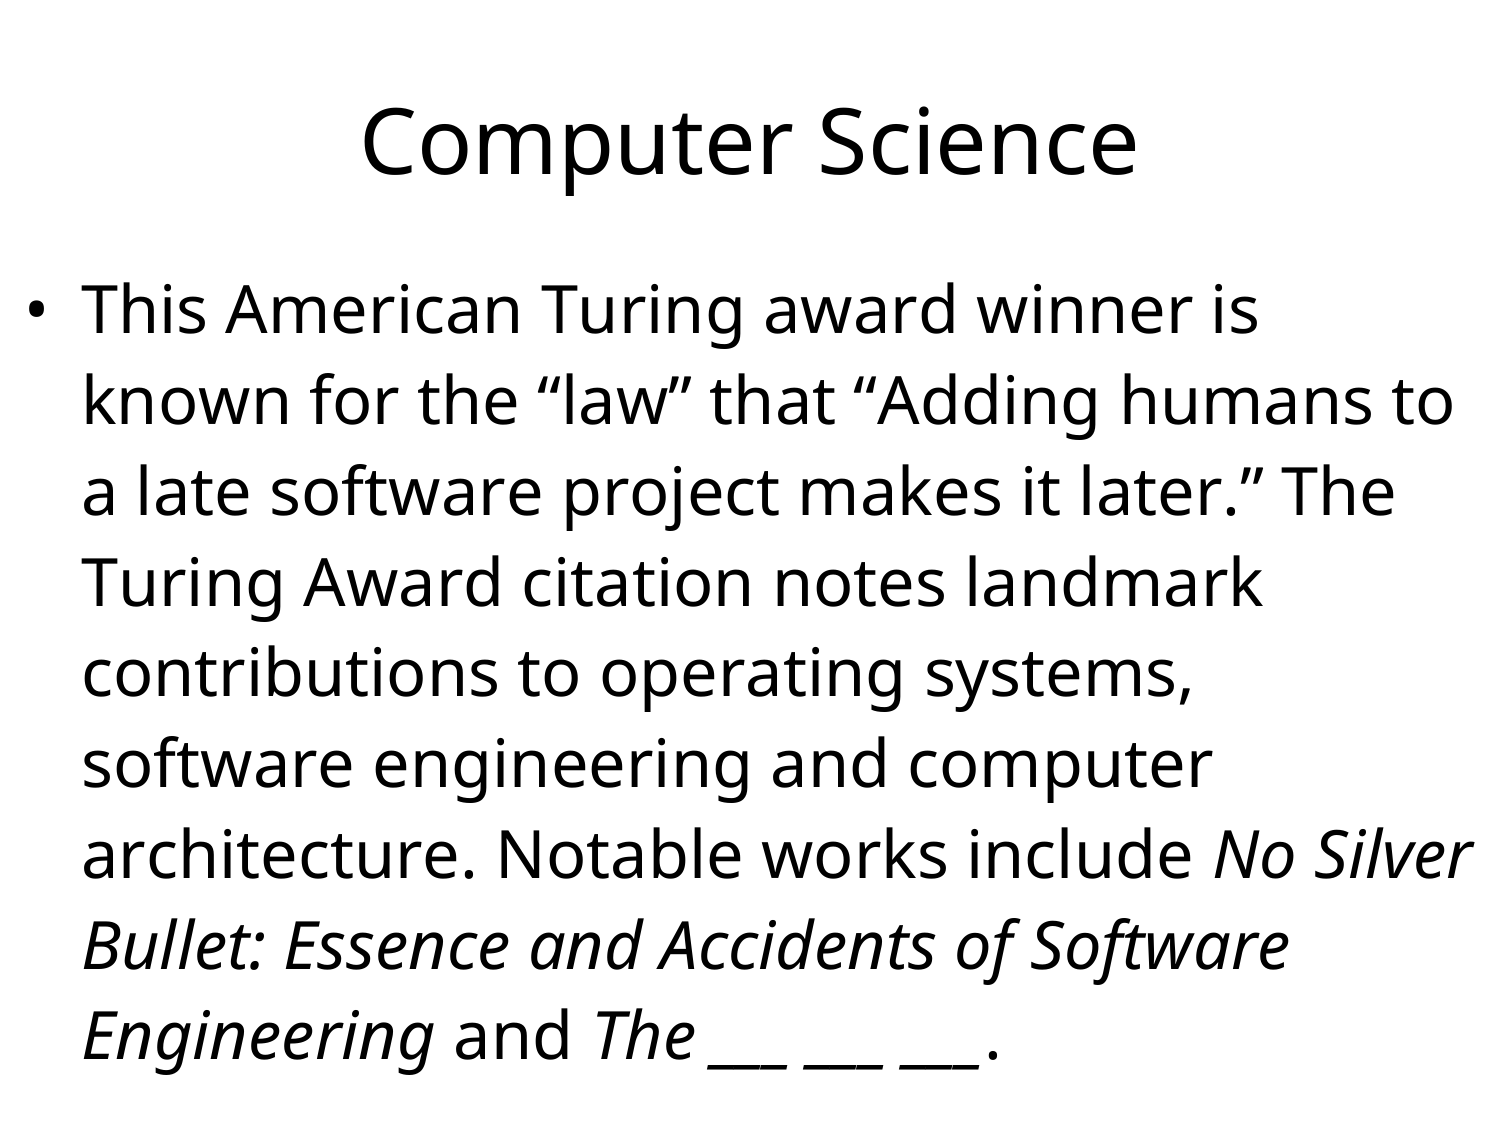

# Computer Science
This American Turing award winner is known for the “law” that “Adding humans to a late software project makes it later.” The Turing Award citation notes landmark contributions to operating systems, software engineering and computer architecture. Notable works include No Silver Bullet: Essence and Accidents of Software Engineering and The ___ ___ ___.